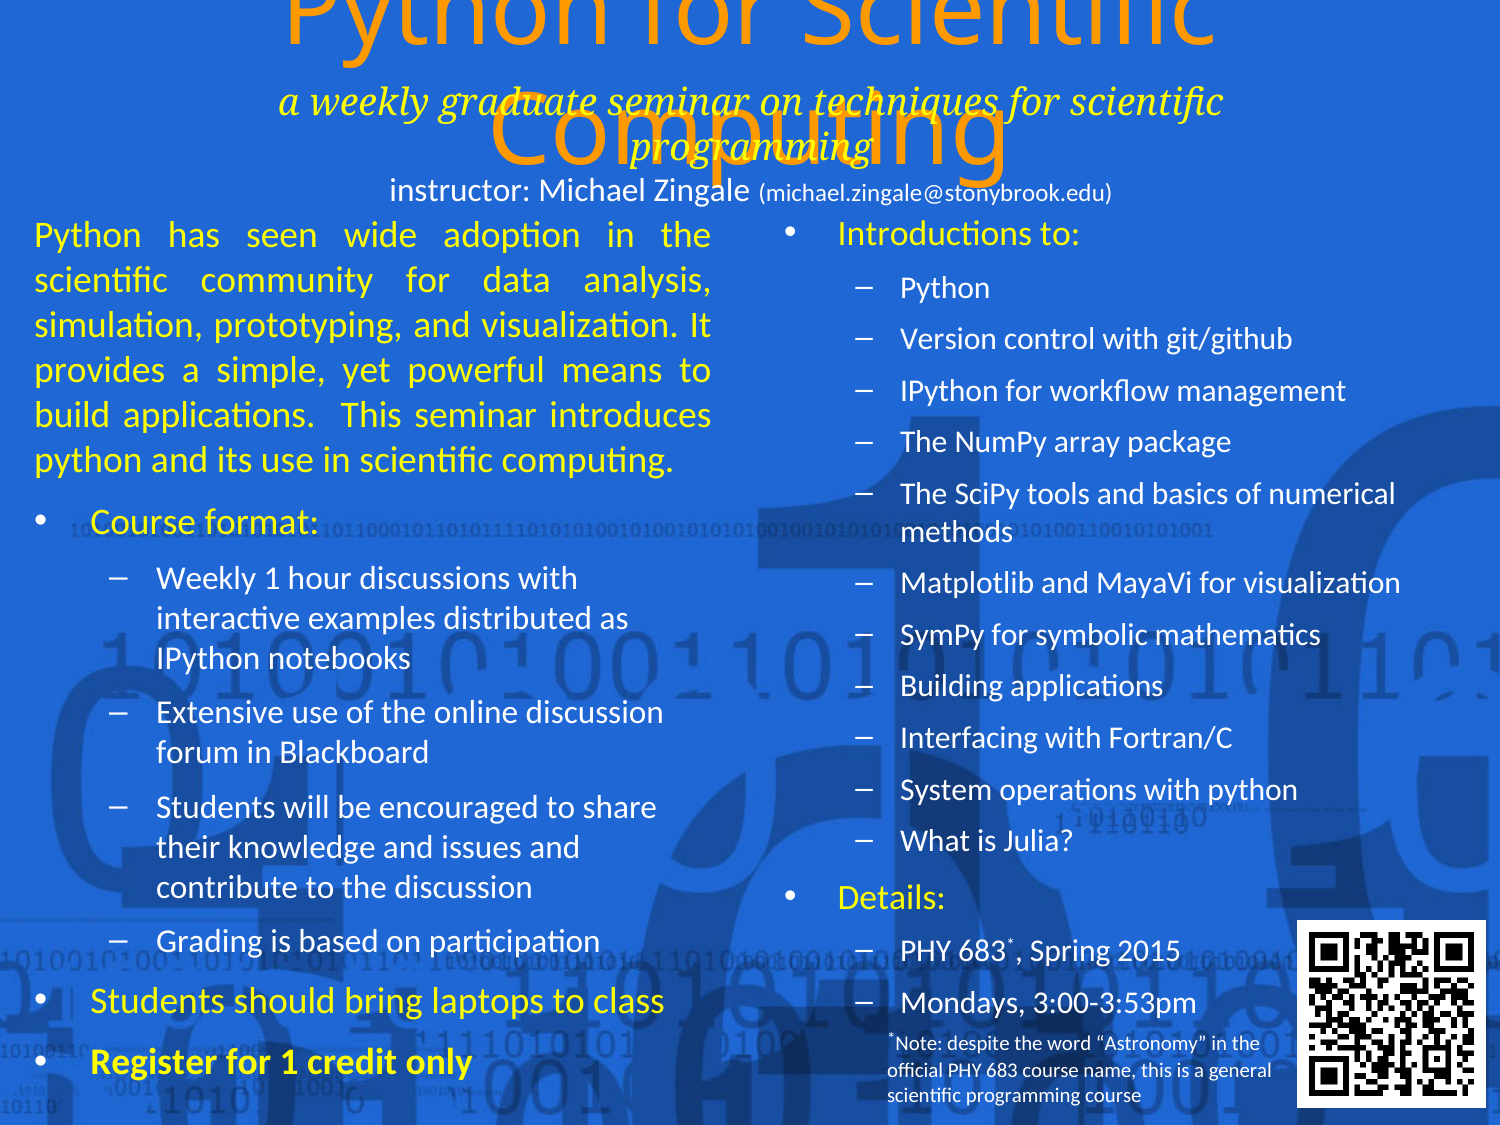

# Python for Scientific Computing
a weekly graduate seminar on techniques for scientific programming
instructor: Michael Zingale (michael.zingale@stonybrook.edu)
Python has seen wide adoption in the scientific community for data analysis, simulation, prototyping, and visualization. It provides a simple, yet powerful means to build applications. This seminar introduces python and its use in scientific computing.
Course format:
Weekly 1 hour discussions with interactive examples distributed as IPython notebooks
Extensive use of the online discussion forum in Blackboard
Students will be encouraged to share their knowledge and issues and contribute to the discussion
Grading is based on participation
Students should bring laptops to class
Register for 1 credit only
Introductions to:
Python
Version control with git/github
IPython for workflow management
The NumPy array package
The SciPy tools and basics of numerical methods
Matplotlib and MayaVi for visualization
SymPy for symbolic mathematics
Building applications
Interfacing with Fortran/C
System operations with python
What is Julia?
Details:
PHY 683*, Spring 2015
Mondays, 3:00-3:53pm
*Note: despite the word “Astronomy” in the official PHY 683 course name, this is a general scientific programming course